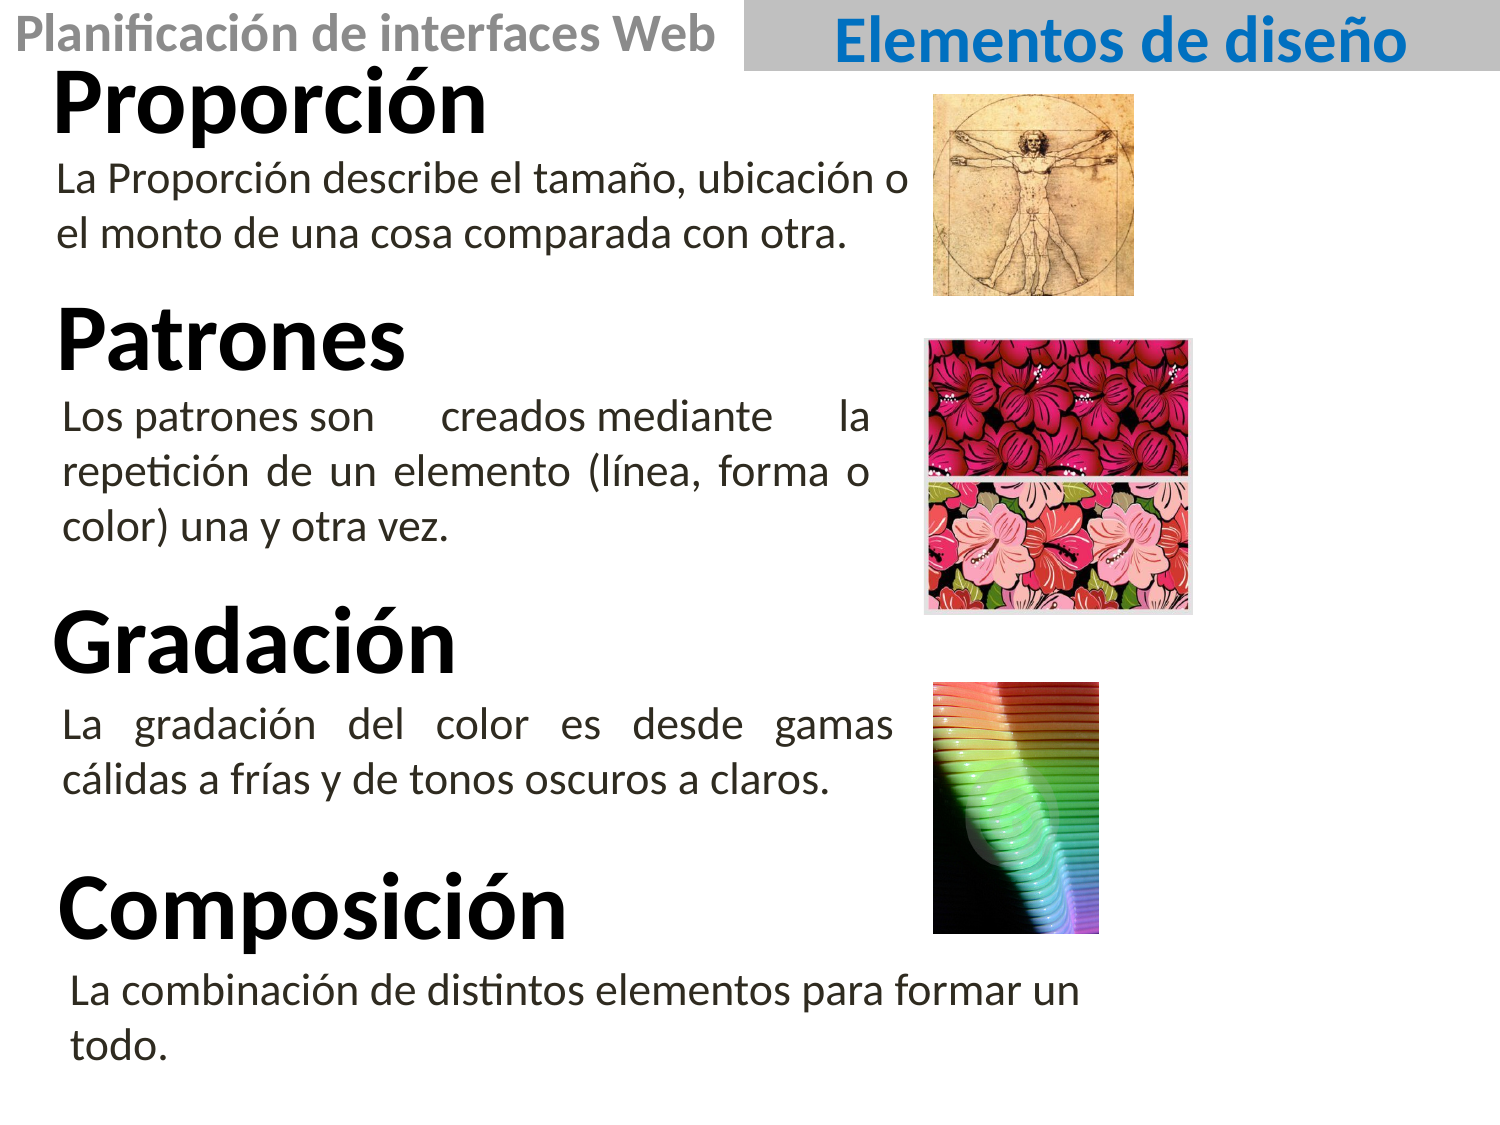

# Planificación de interfaces Web
Elementos de diseño
Proporción
La Proporción describe el tamaño, ubicación o el monto de una cosa comparada con otra.
Patrones
Los patrones son creados mediante la repetición de un elemento (línea, forma o color) una y otra vez.
Gradación
La gradación del color es desde gamas cálidas a frías y de tonos oscuros a claros.
Composición
La combinación de distintos elementos para formar un todo.